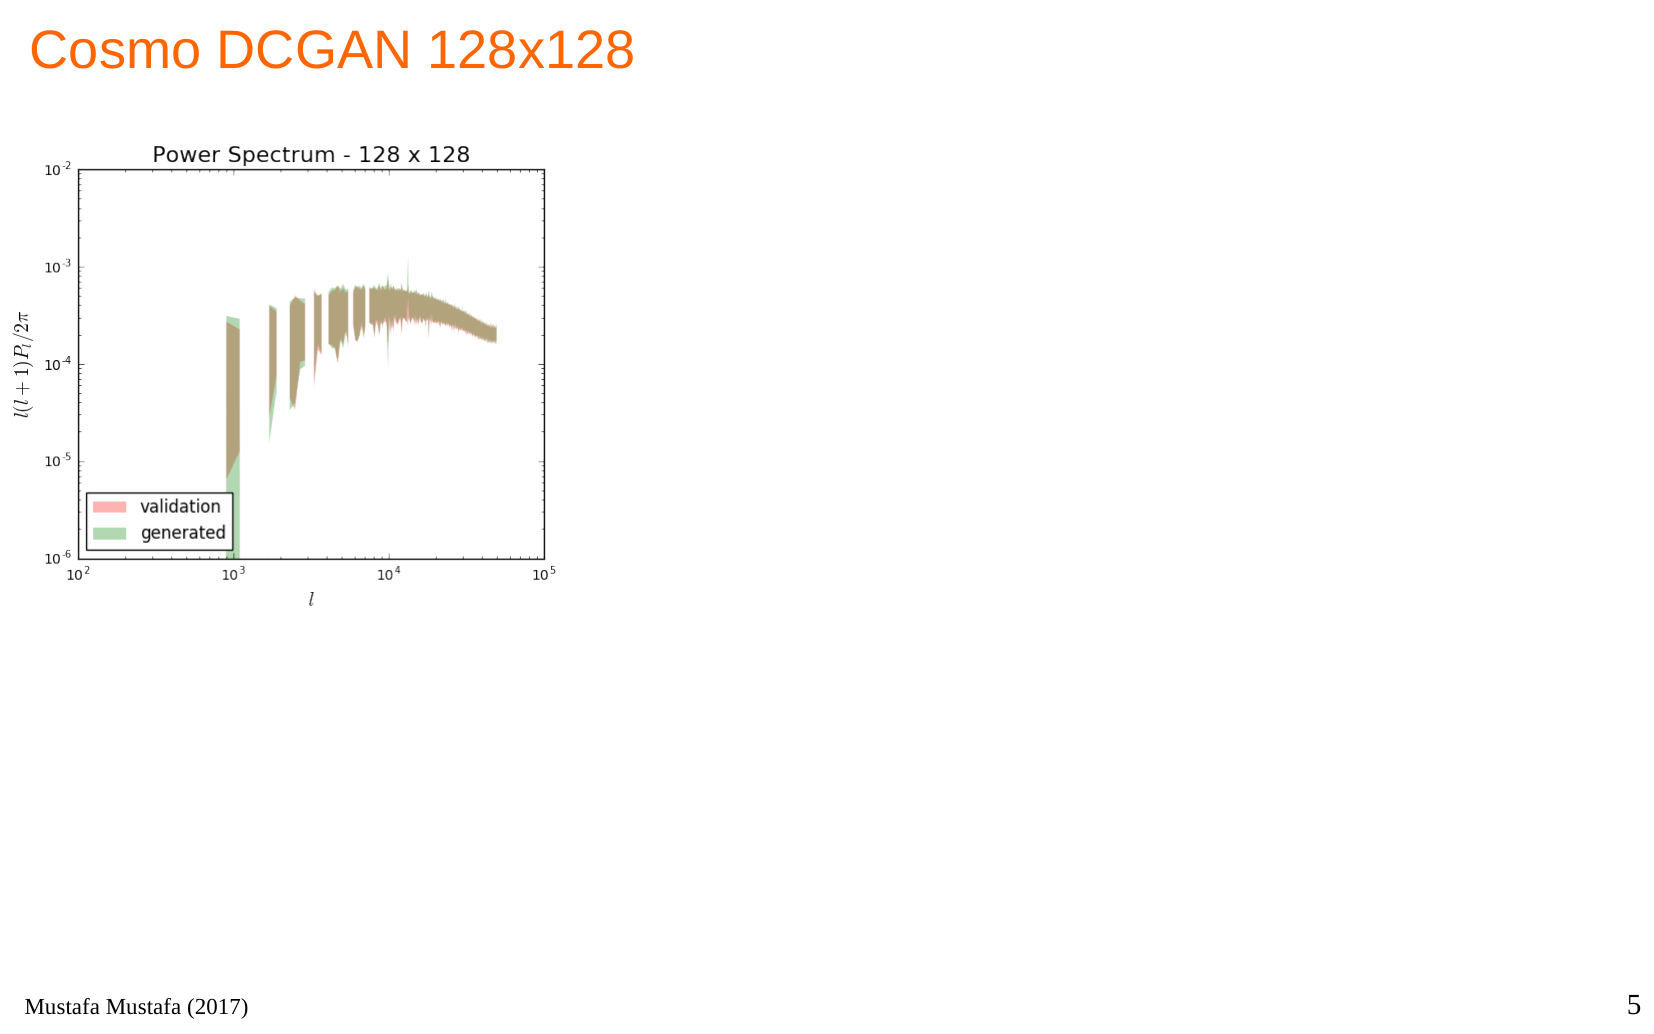

# Cosmo DCGAN 128x128
5
Mustafa Mustafa (2017)